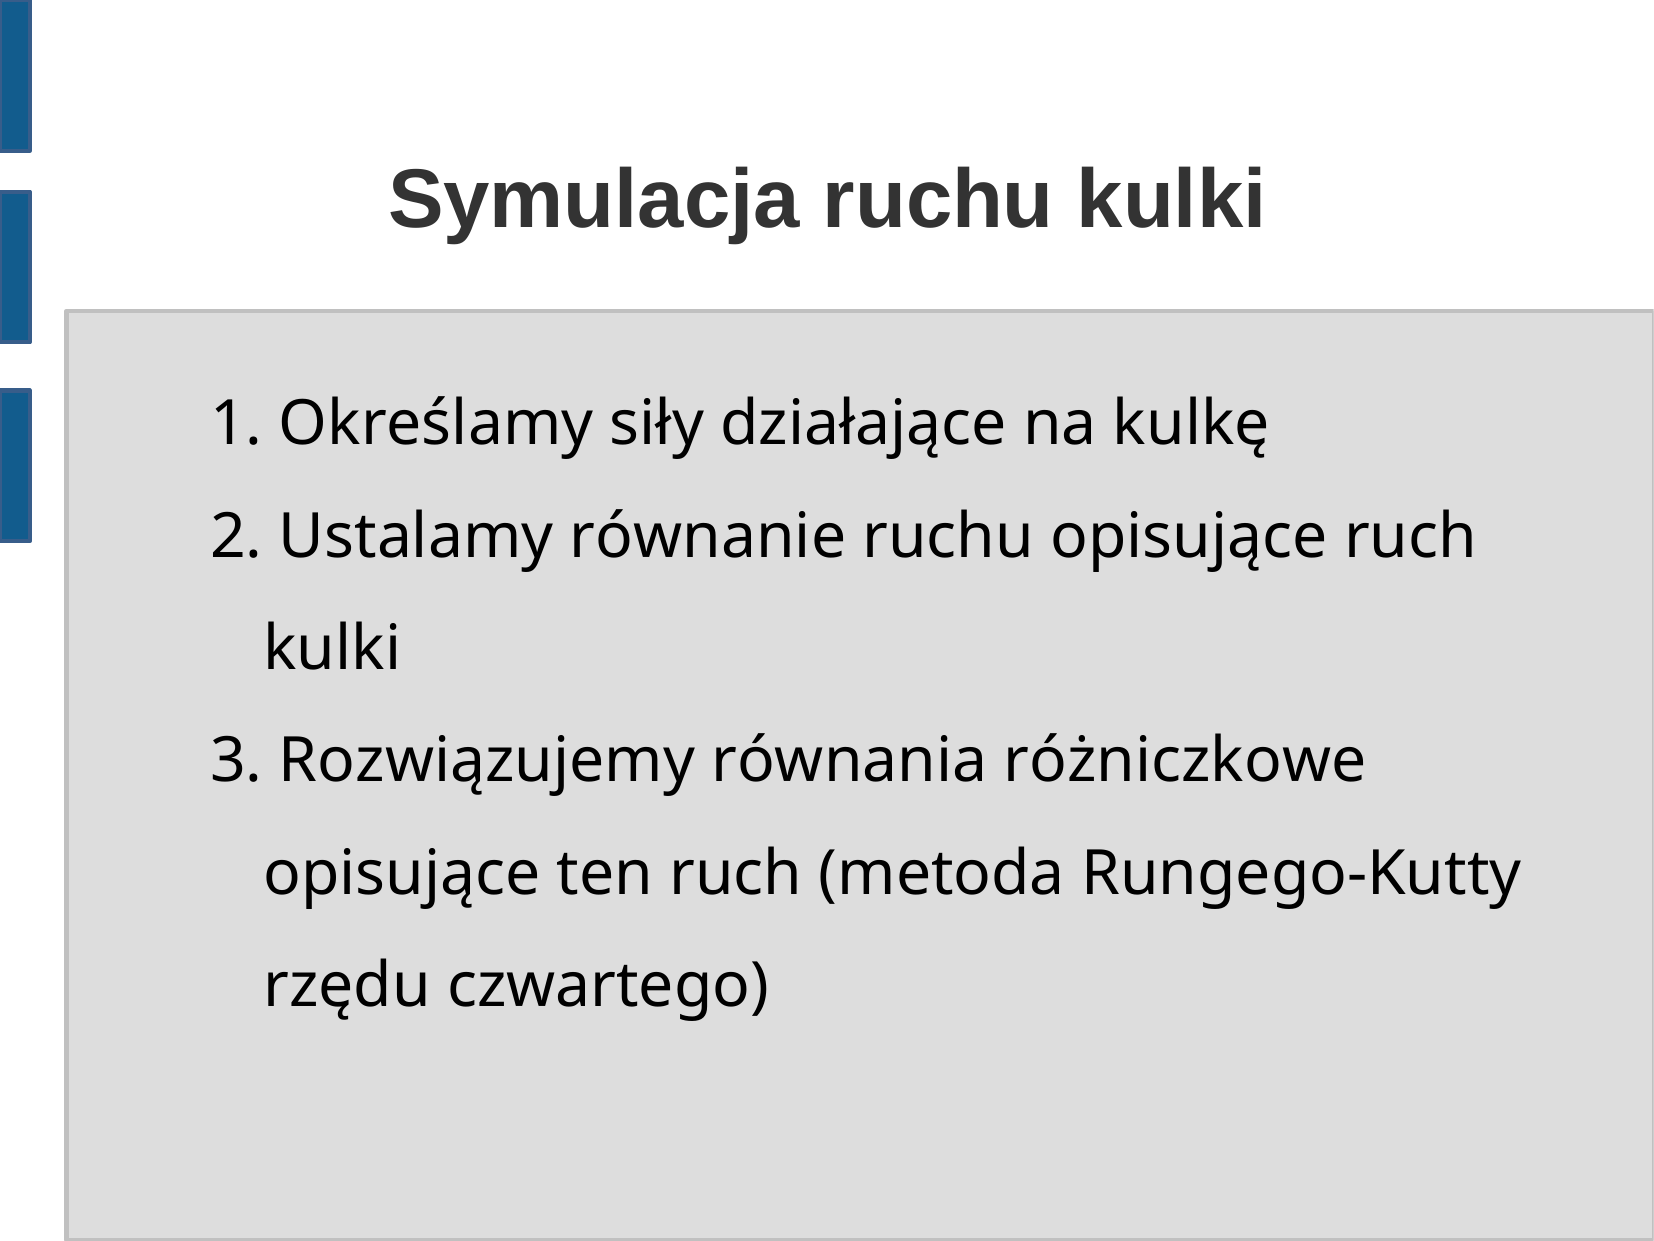

# Symulacja ruchu kulki
1. Określamy siły działające na kulkę
2. Ustalamy równanie ruchu opisujące ruch kulki
3. Rozwiązujemy równania różniczkowe opisujące ten ruch (metoda Rungego-Kutty rzędu czwartego)